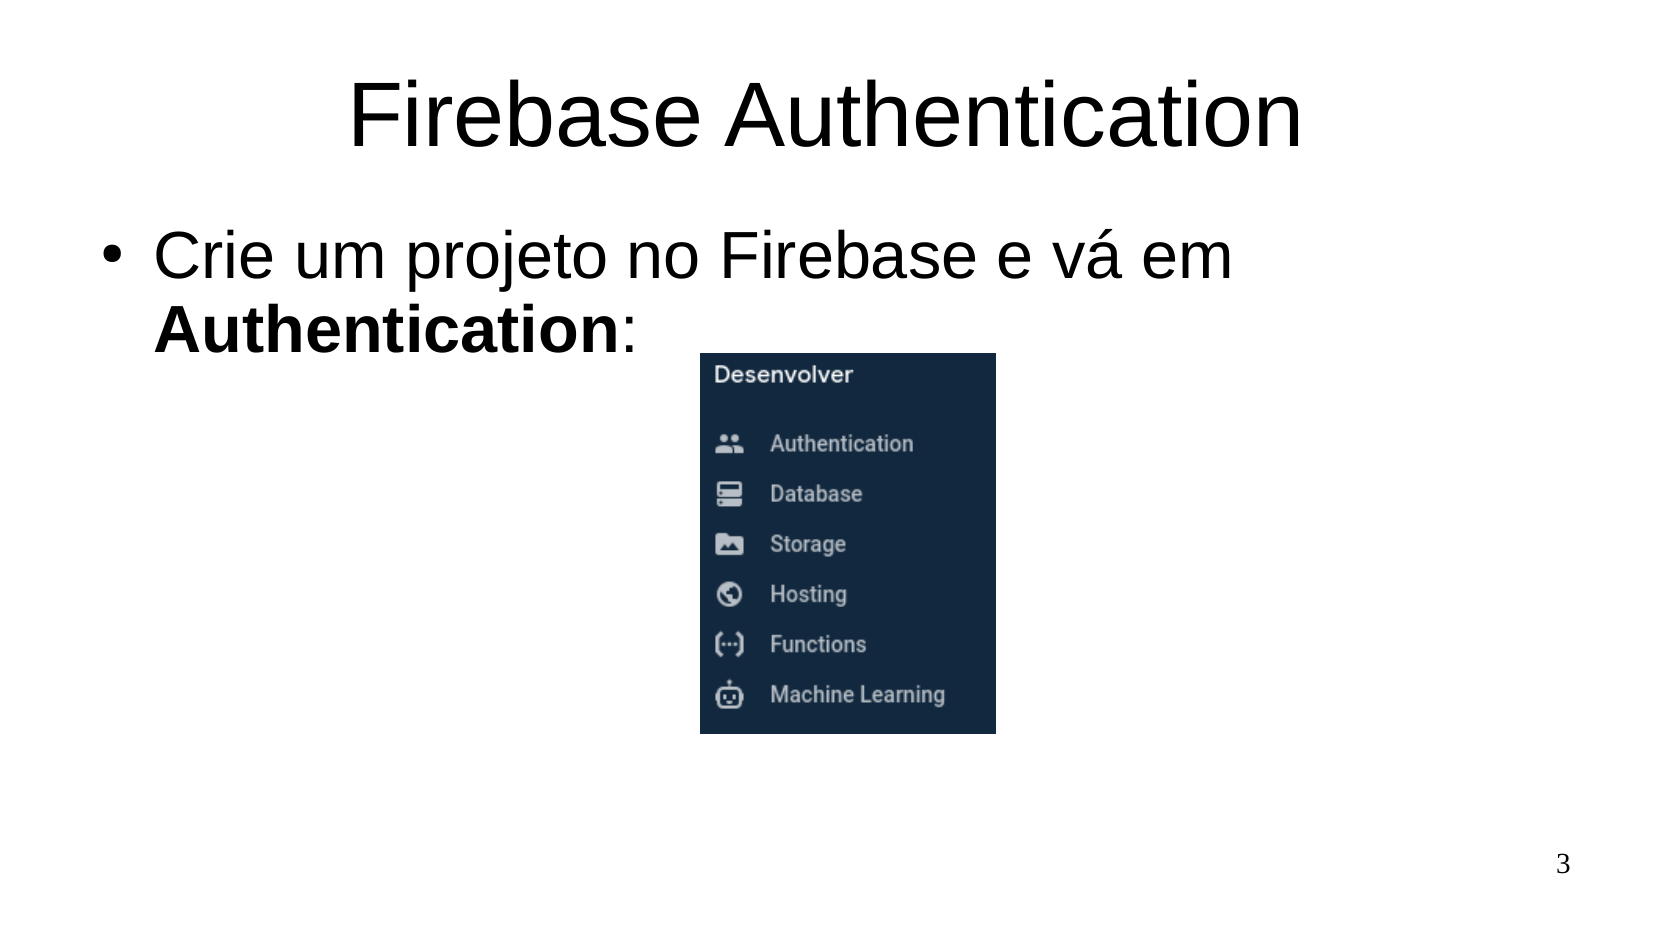

# Firebase Authentication
Crie um projeto no Firebase e vá em Authentication:
3